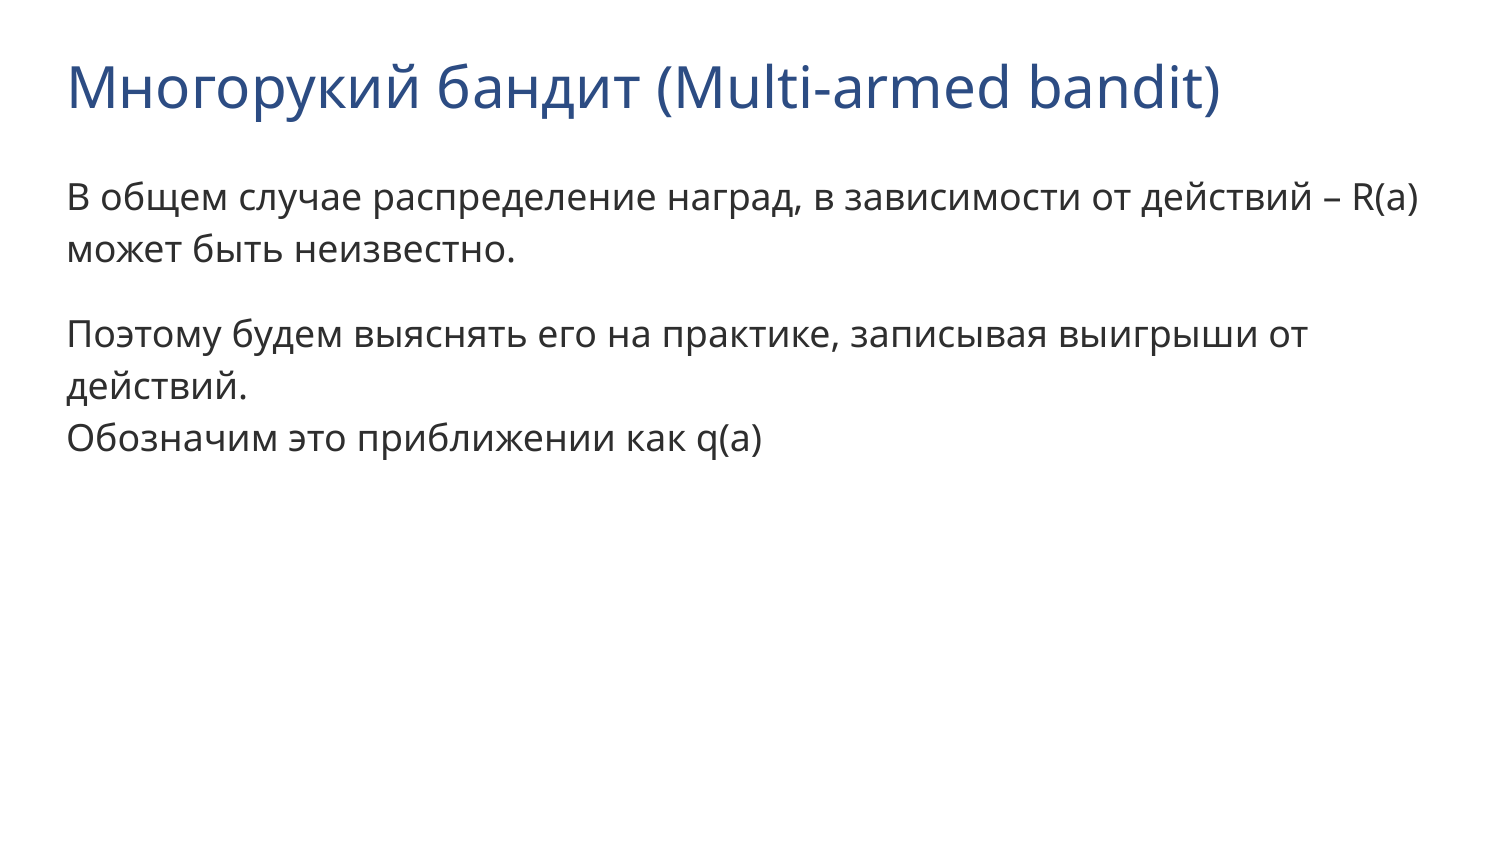

# Многорукий бандит (Multi-armed bandit)
В общем случае распределение наград, в зависимости от действий – R(a) может быть неизвестно.
Поэтому будем выяснять его на практике, записывая выигрыши от действий.
Обозначим это приближении как q(a)